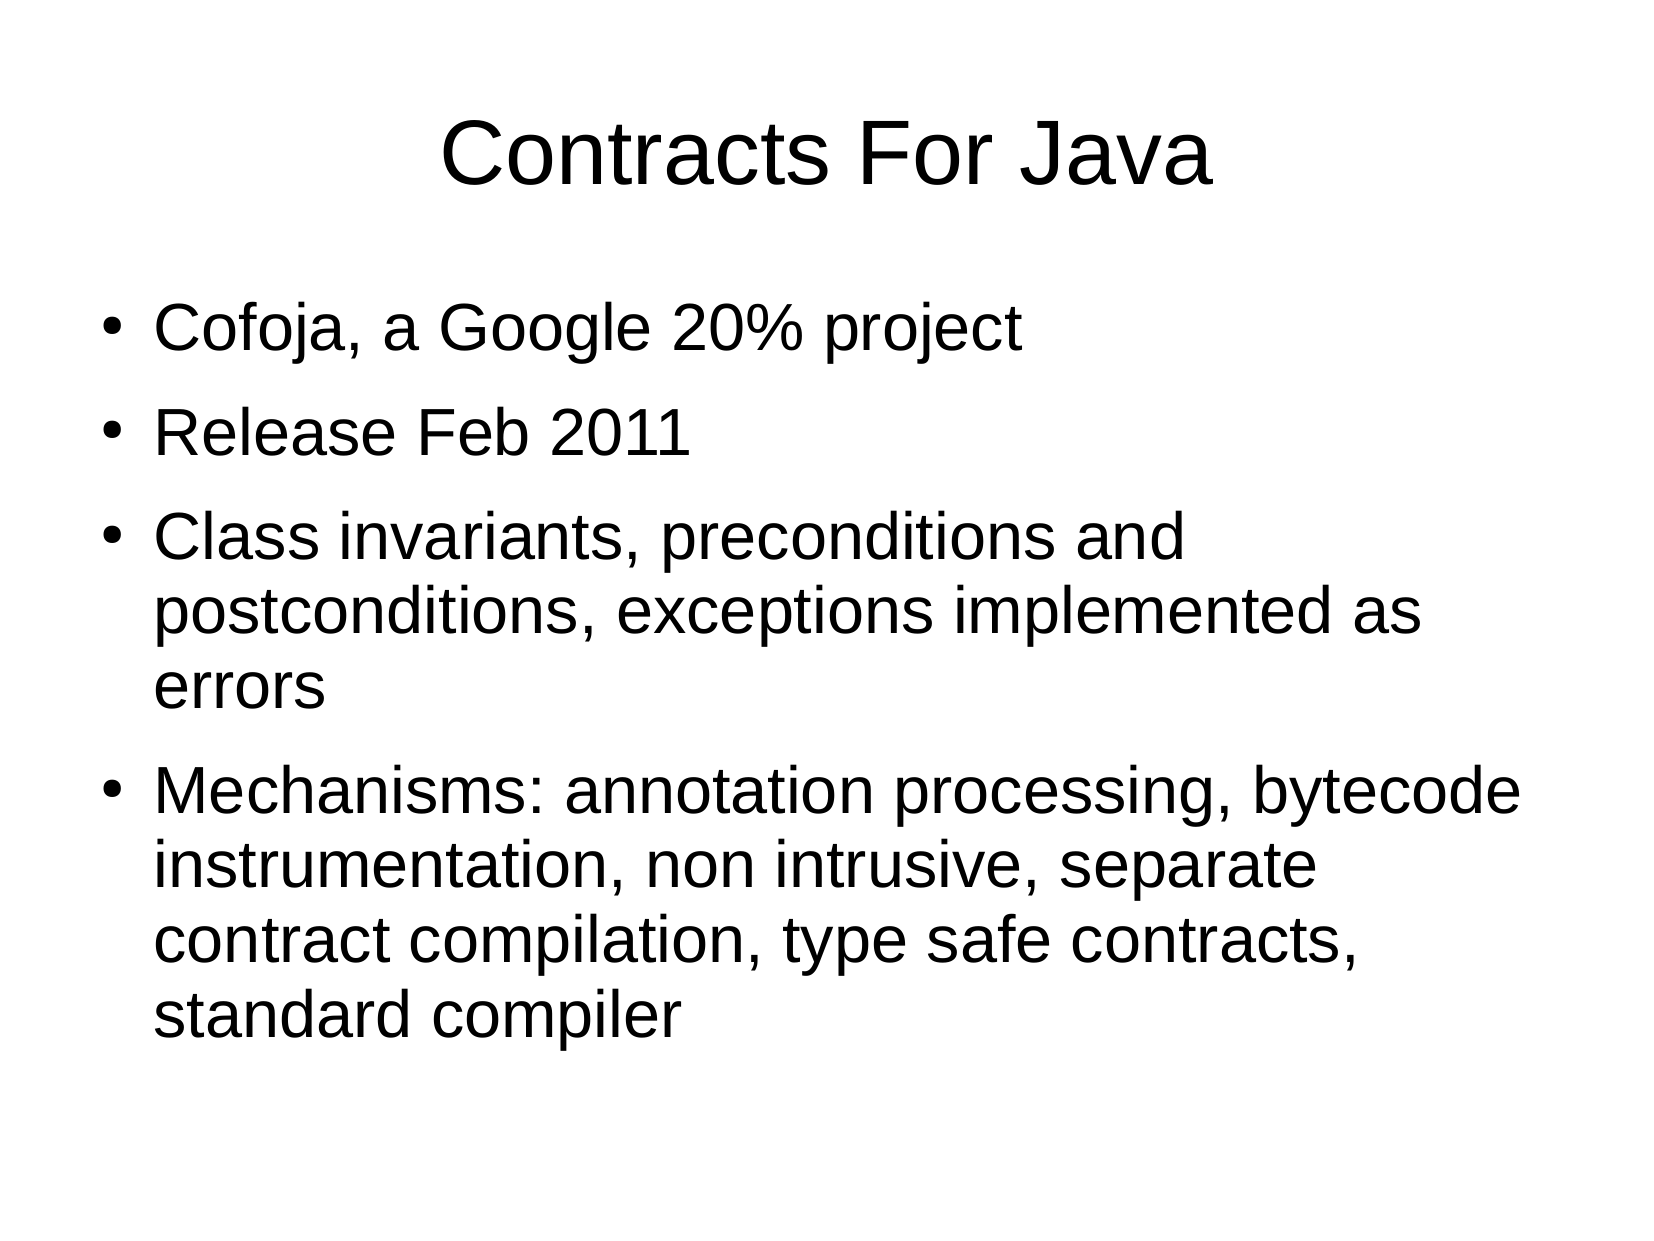

# Contracts For Java
Cofoja, a Google 20% project
Release Feb 2011
Class invariants, preconditions and postconditions, exceptions implemented as errors
Mechanisms: annotation processing, bytecode instrumentation, non intrusive, separate contract compilation, type safe contracts, standard compiler